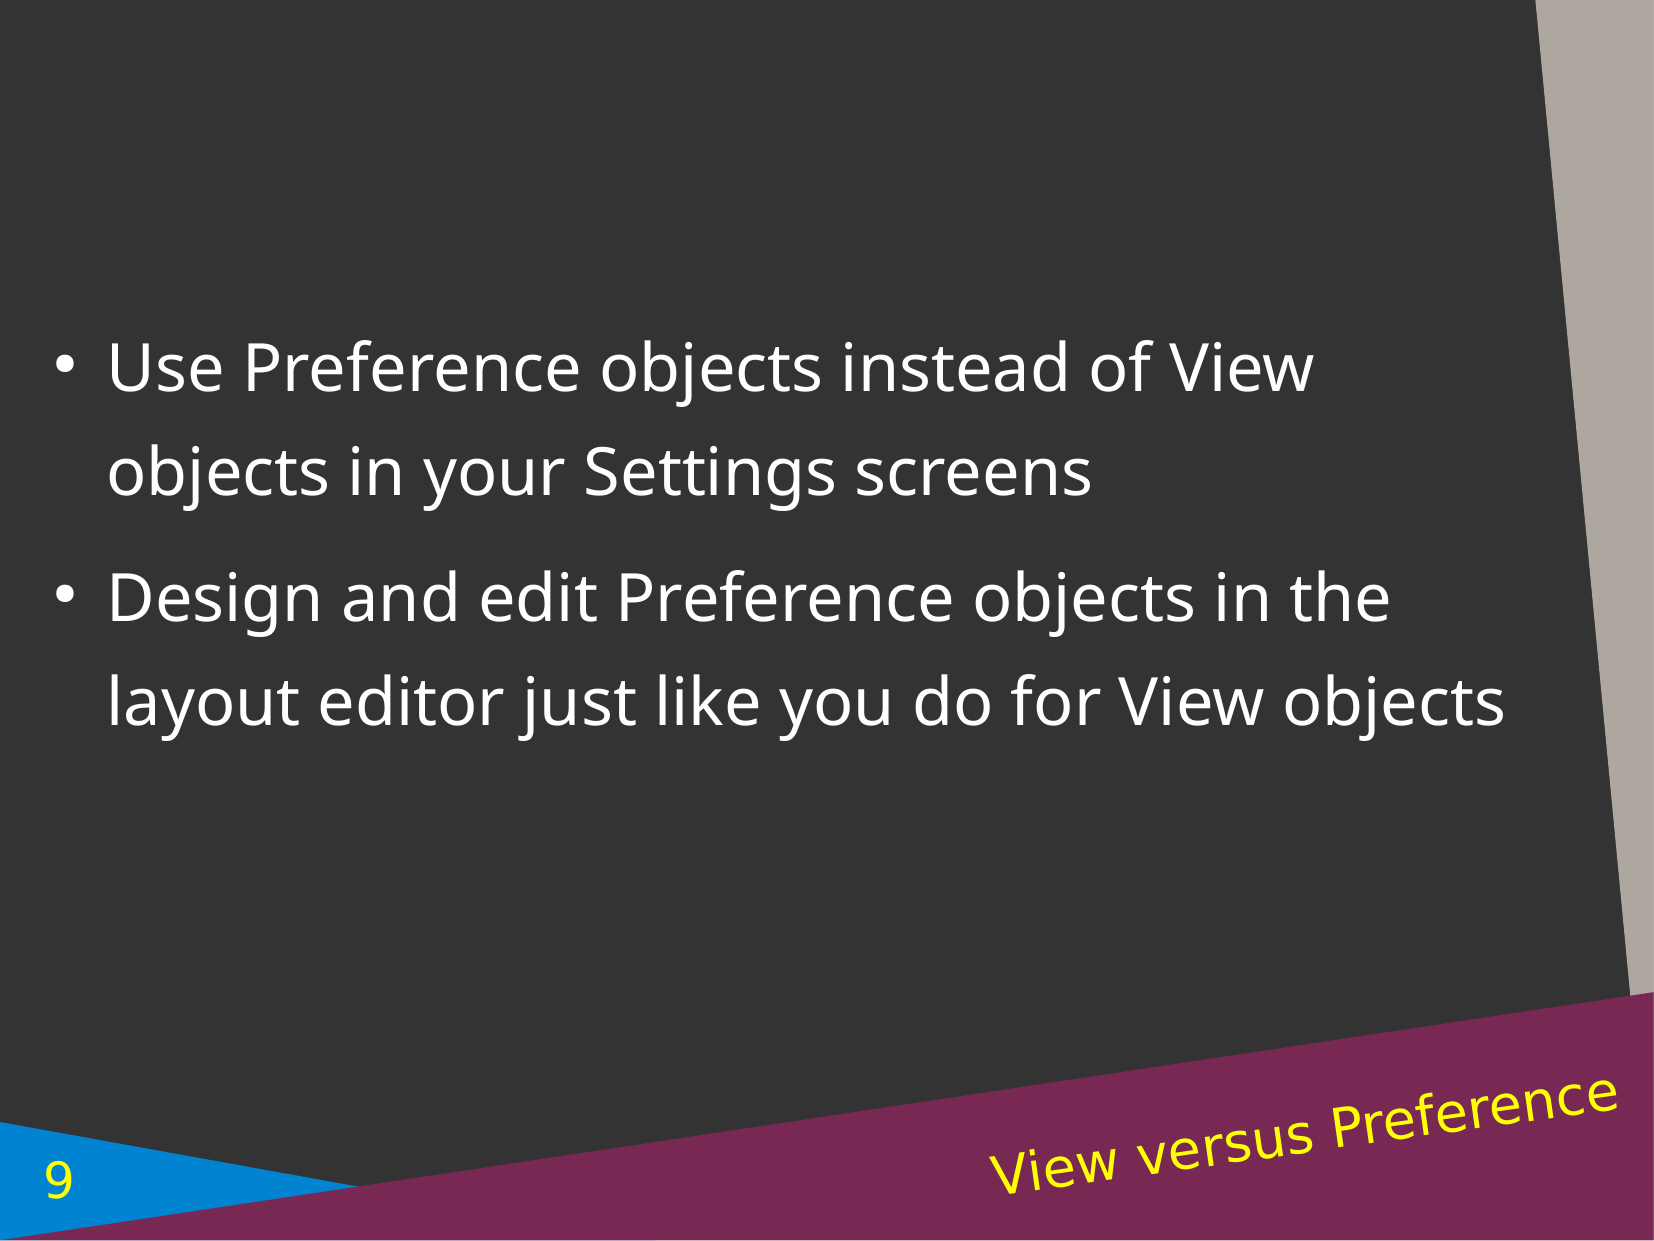

Use Preference objects instead of View objects in your Settings screens
Design and edit Preference objects in the layout editor just like you do for View objects
# View versus Preference
9